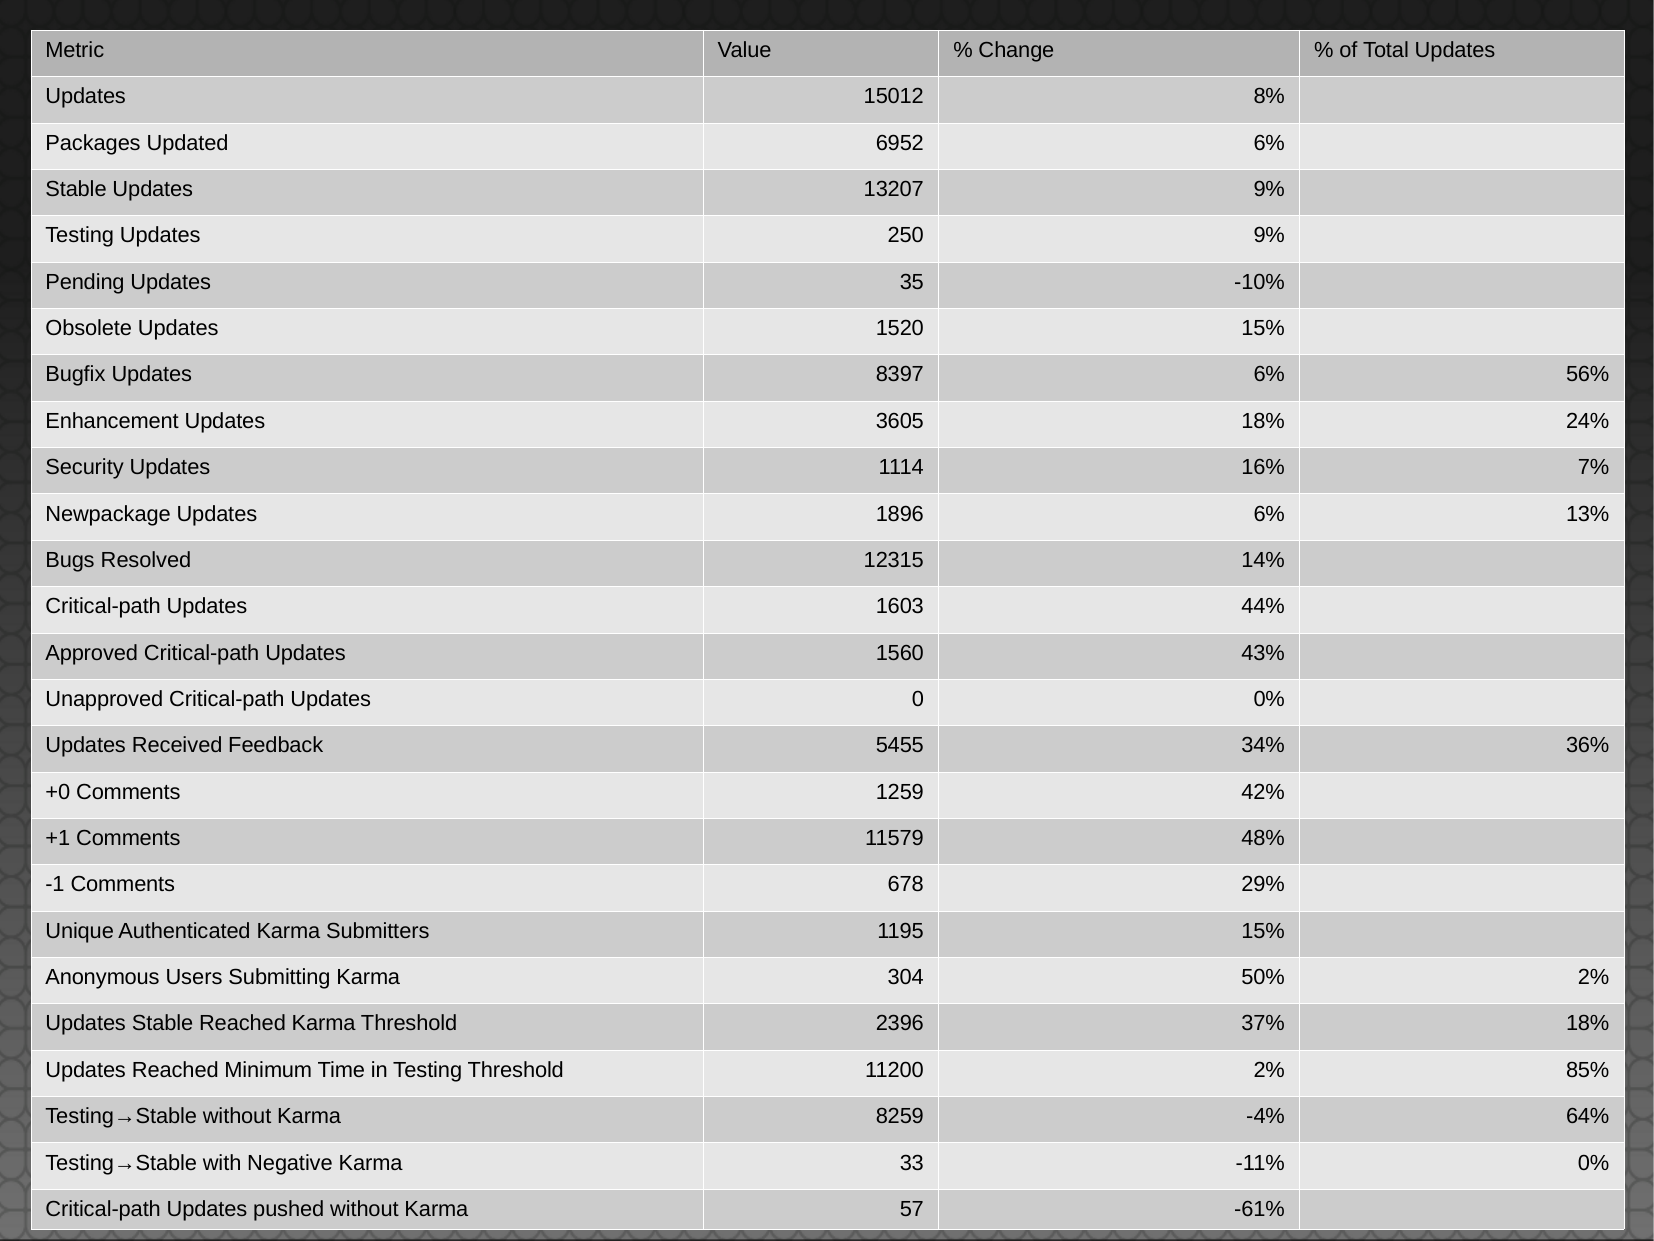

| Metric | Value | % Change | % of Total Updates |
| --- | --- | --- | --- |
| Updates | 15012 | 8% | |
| Packages Updated | 6952 | 6% | |
| Stable Updates | 13207 | 9% | |
| Testing Updates | 250 | 9% | |
| Pending Updates | 35 | -10% | |
| Obsolete Updates | 1520 | 15% | |
| Bugfix Updates | 8397 | 6% | 56% |
| Enhancement Updates | 3605 | 18% | 24% |
| Security Updates | 1114 | 16% | 7% |
| Newpackage Updates | 1896 | 6% | 13% |
| Bugs Resolved | 12315 | 14% | |
| Critical-path Updates | 1603 | 44% | |
| Approved Critical-path Updates | 1560 | 43% | |
| Unapproved Critical-path Updates | 0 | 0% | |
| Updates Received Feedback | 5455 | 34% | 36% |
| +0 Comments | 1259 | 42% | |
| +1 Comments | 11579 | 48% | |
| -1 Comments | 678 | 29% | |
| Unique Authenticated Karma Submitters | 1195 | 15% | |
| Anonymous Users Submitting Karma | 304 | 50% | 2% |
| Updates Stable Reached Karma Threshold | 2396 | 37% | 18% |
| Updates Reached Minimum Time in Testing Threshold | 11200 | 2% | 85% |
| Testing→Stable without Karma | 8259 | -4% | 64% |
| Testing→Stable with Negative Karma | 33 | -11% | 0% |
| Critical-path Updates pushed without Karma | 57 | -61% | |
# Bodhi Stats (F20)